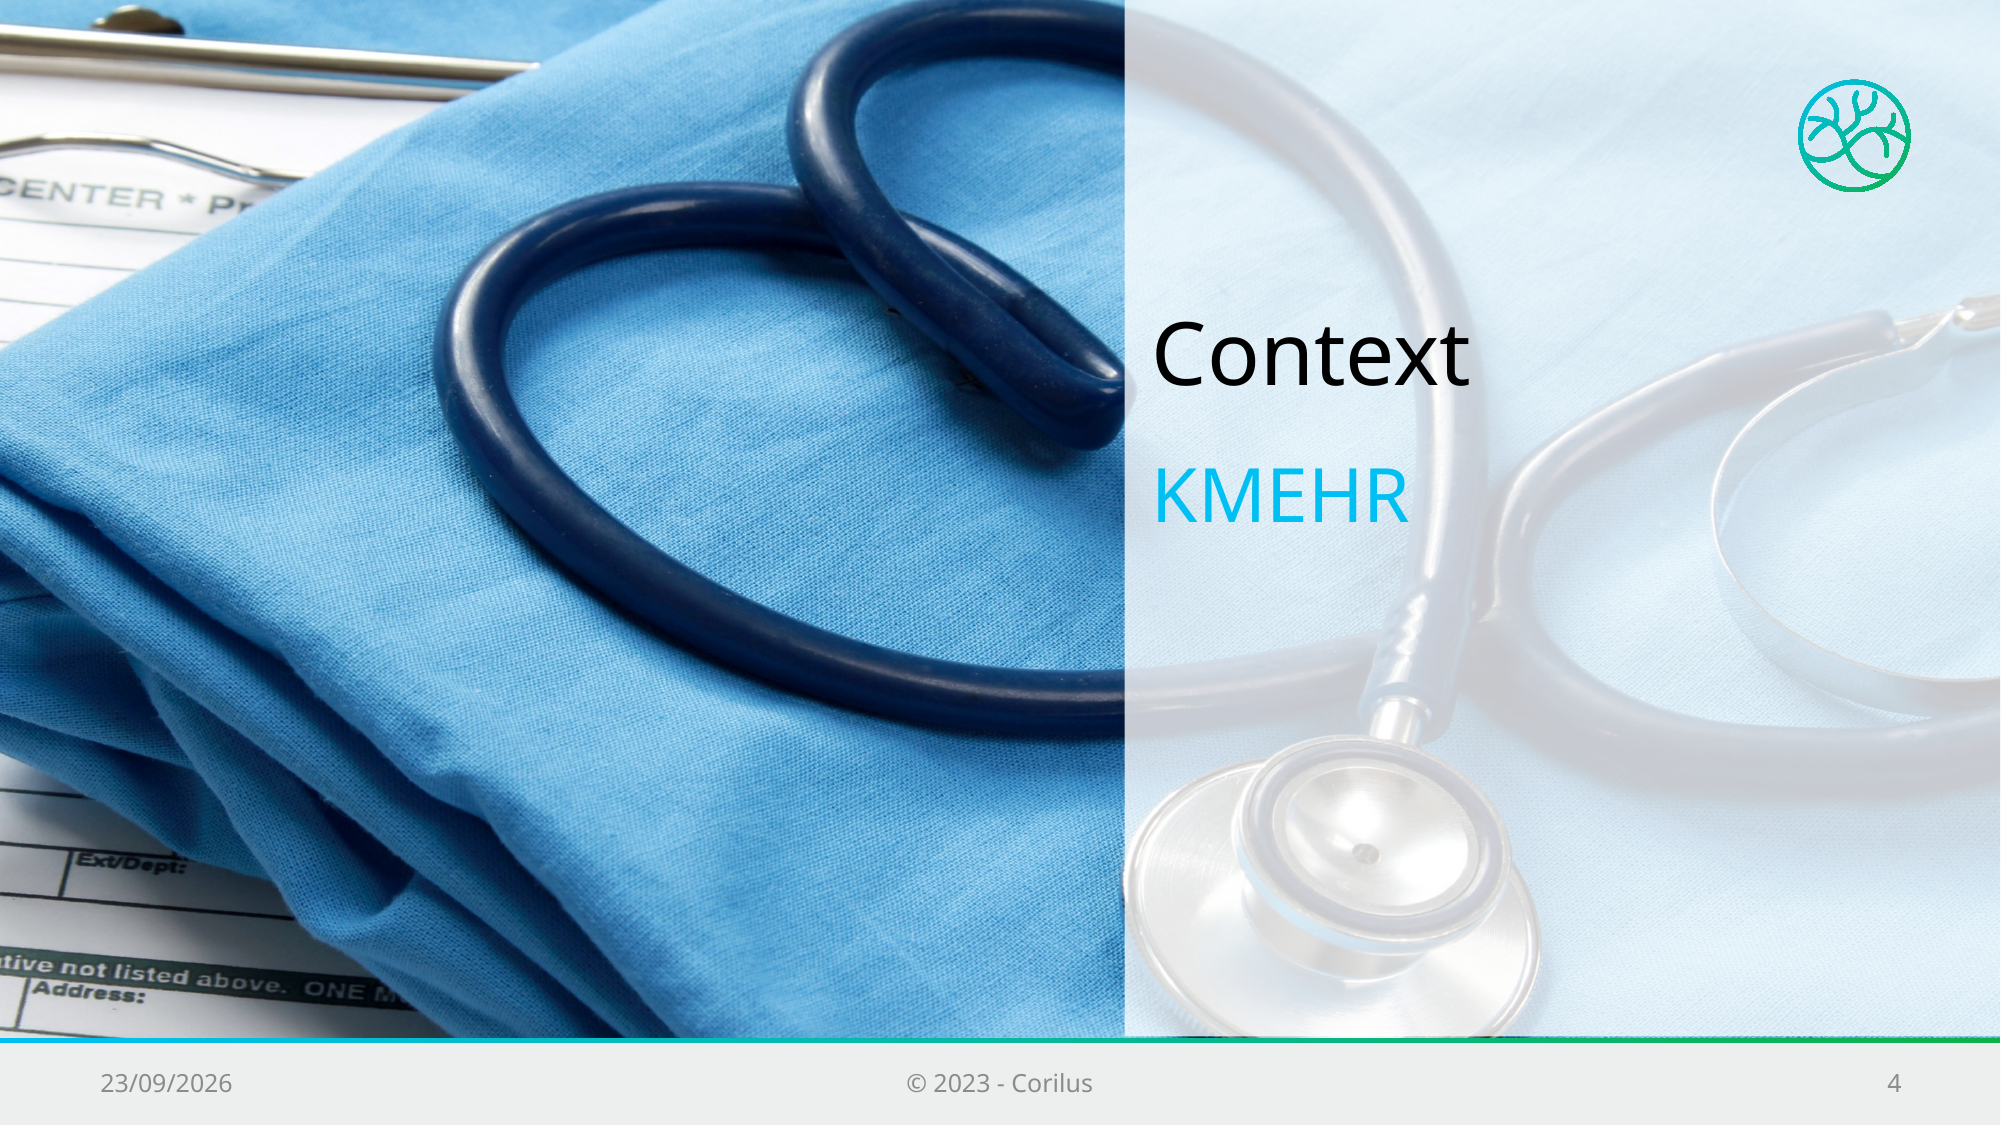

# Context KMEHR
© 2023 - Corilus
4